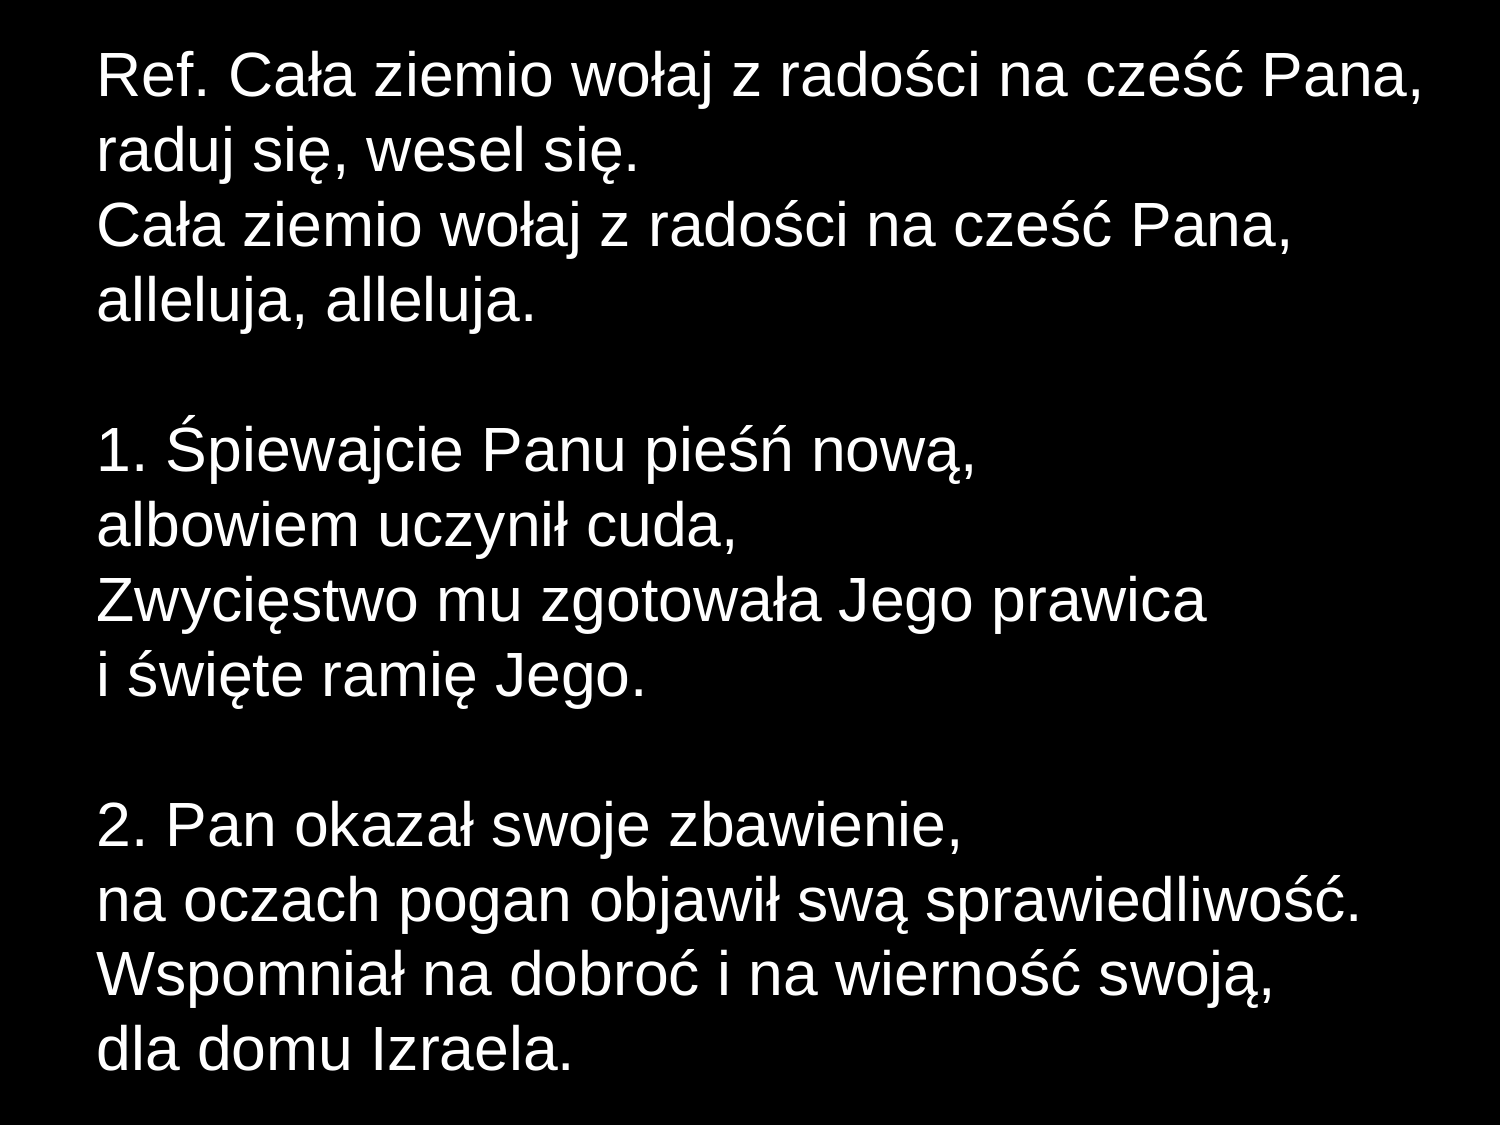

Ref. Cała ziemio wołaj z radości na cześć Pana,
raduj się, wesel się.
Cała ziemio wołaj z radości na cześć Pana,
alleluja, alleluja.
1. Śpiewajcie Panu pieśń nową,
albowiem uczynił cuda,
Zwycięstwo mu zgotowała Jego prawica
i święte ramię Jego.
2. Pan okazał swoje zbawienie,
na oczach pogan objawił swą sprawiedliwość.
Wspomniał na dobroć i na wierność swoją,
dla domu Izraela.